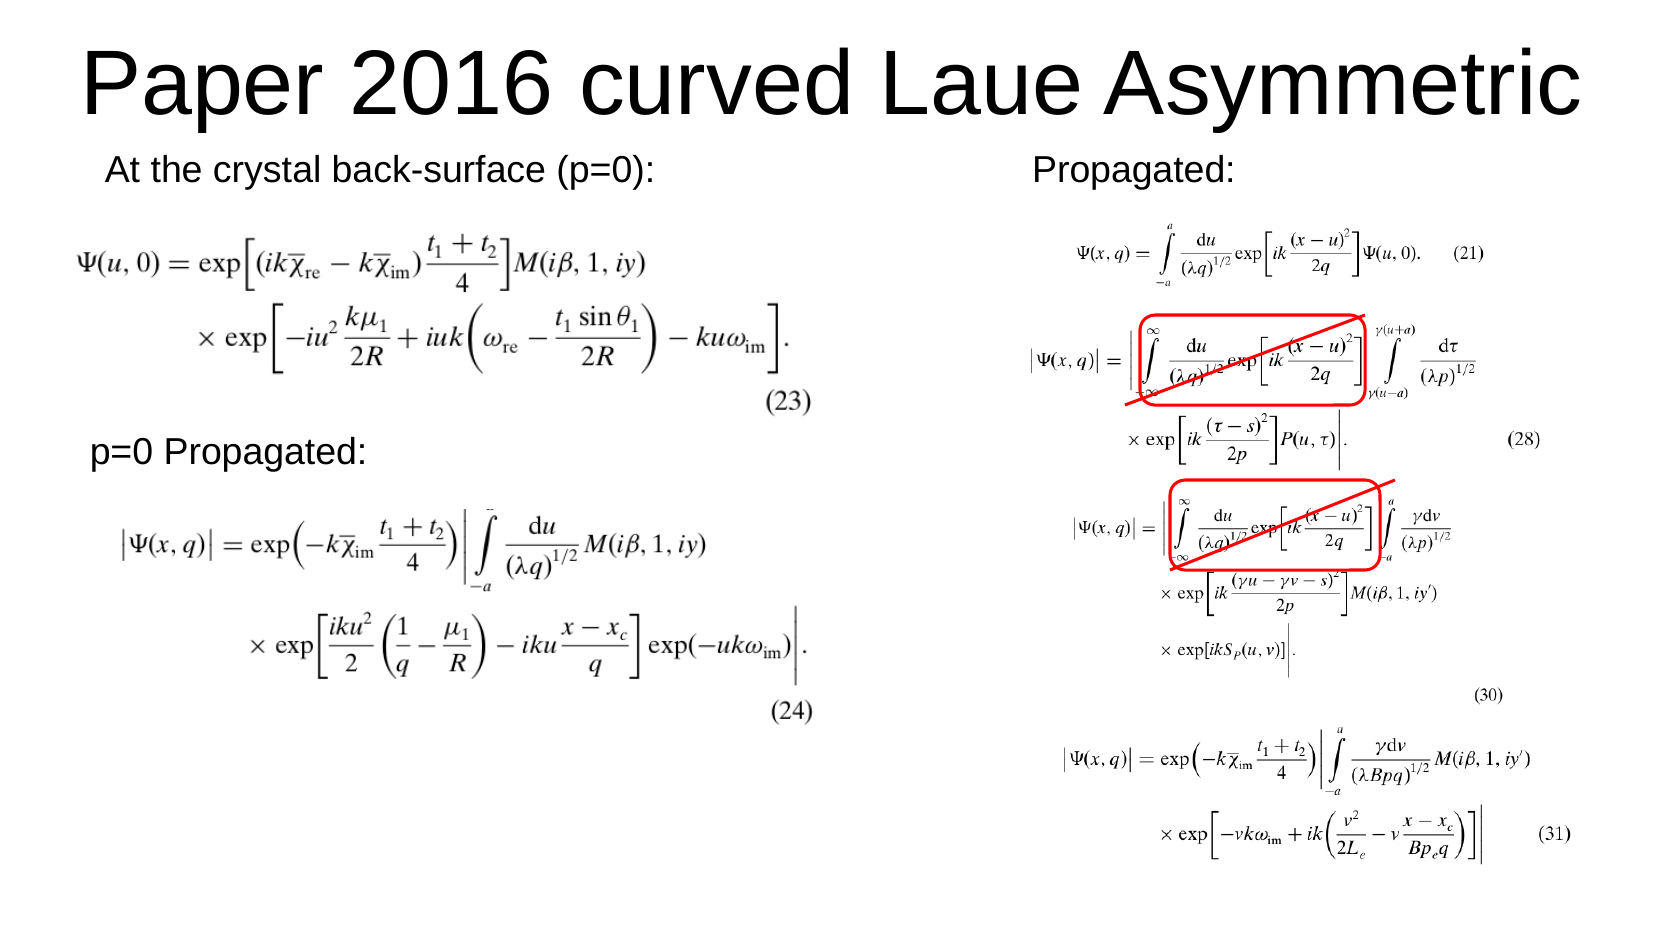

Paper 2016 curved Laue Asymmetric
At the crystal back-surface (p=0): Propagated:
p=0 Propagated: